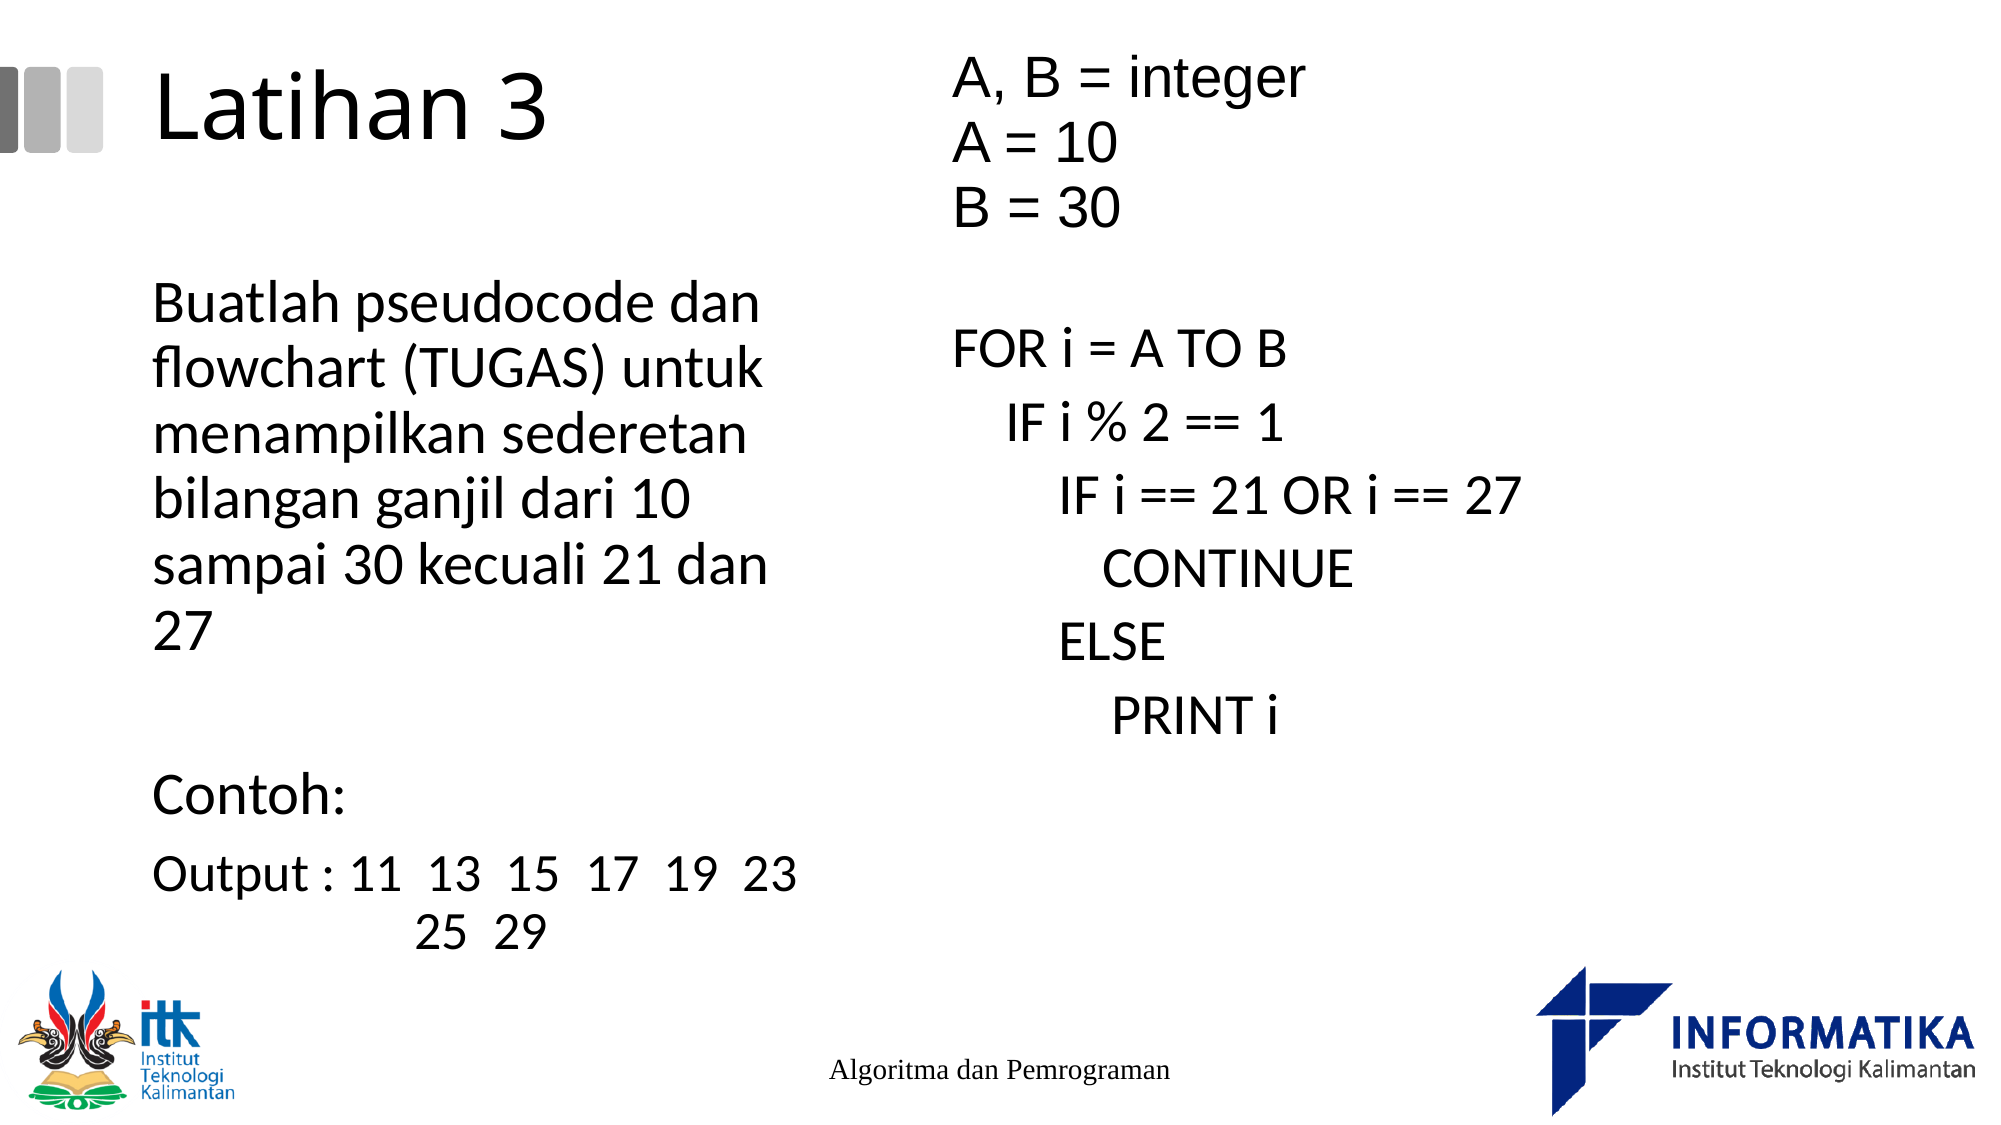

# Latihan 3
A, B = integer
A = 10
B = 30
FOR i = A TO B
 IF i % 2 == 1
 IF i == 21 OR i == 27
	CONTINUE
 ELSE
 PRINT i
Buatlah pseudocode dan flowchart (TUGAS) untuk menampilkan sederetan bilangan ganjil dari 10 sampai 30 kecuali 21 dan 27
Contoh:
Output : 11 13 15 17 19 23 25 29
Algoritma dan Pemrograman